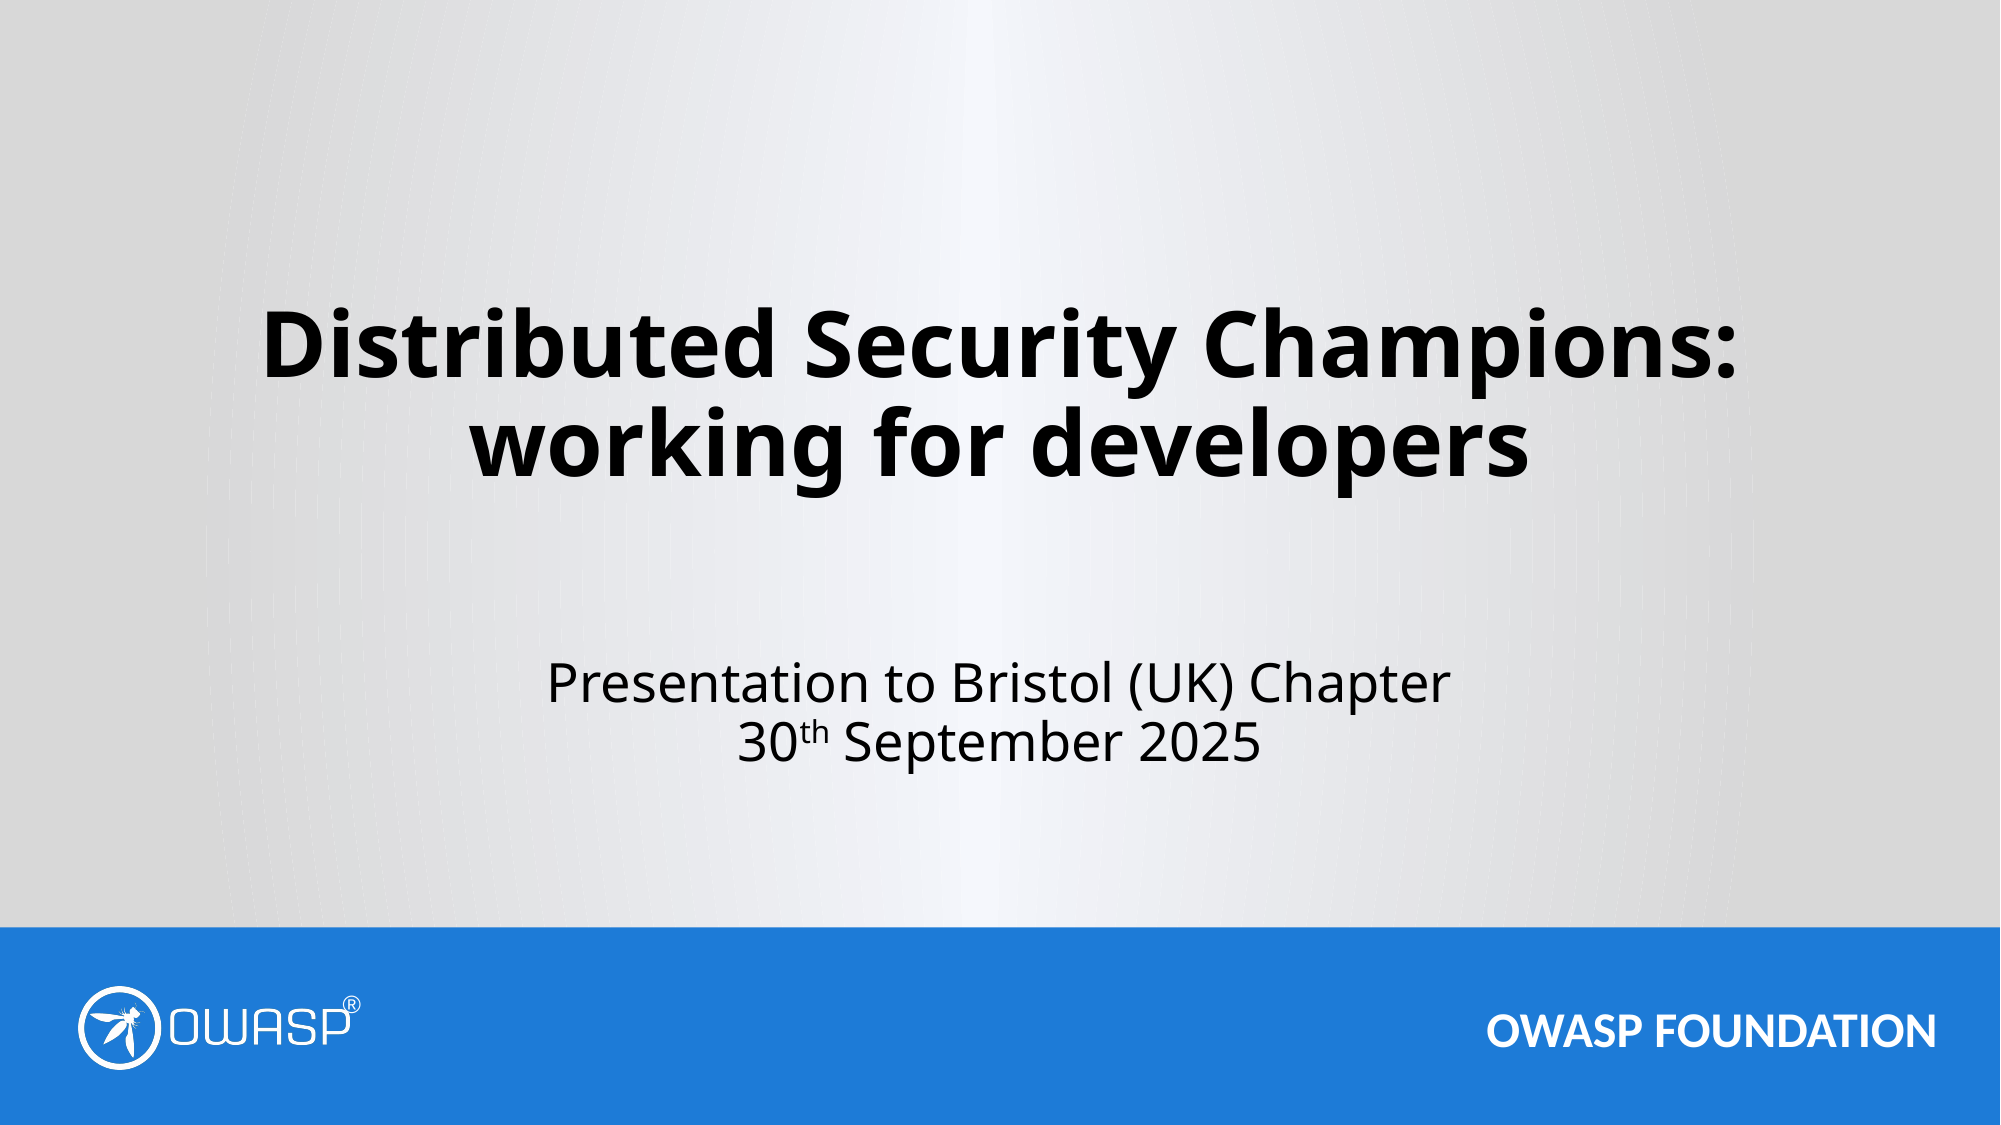

# Distributed Security Champions: working for developers
Presentation to Bristol (UK) Chapter
30th September 2025